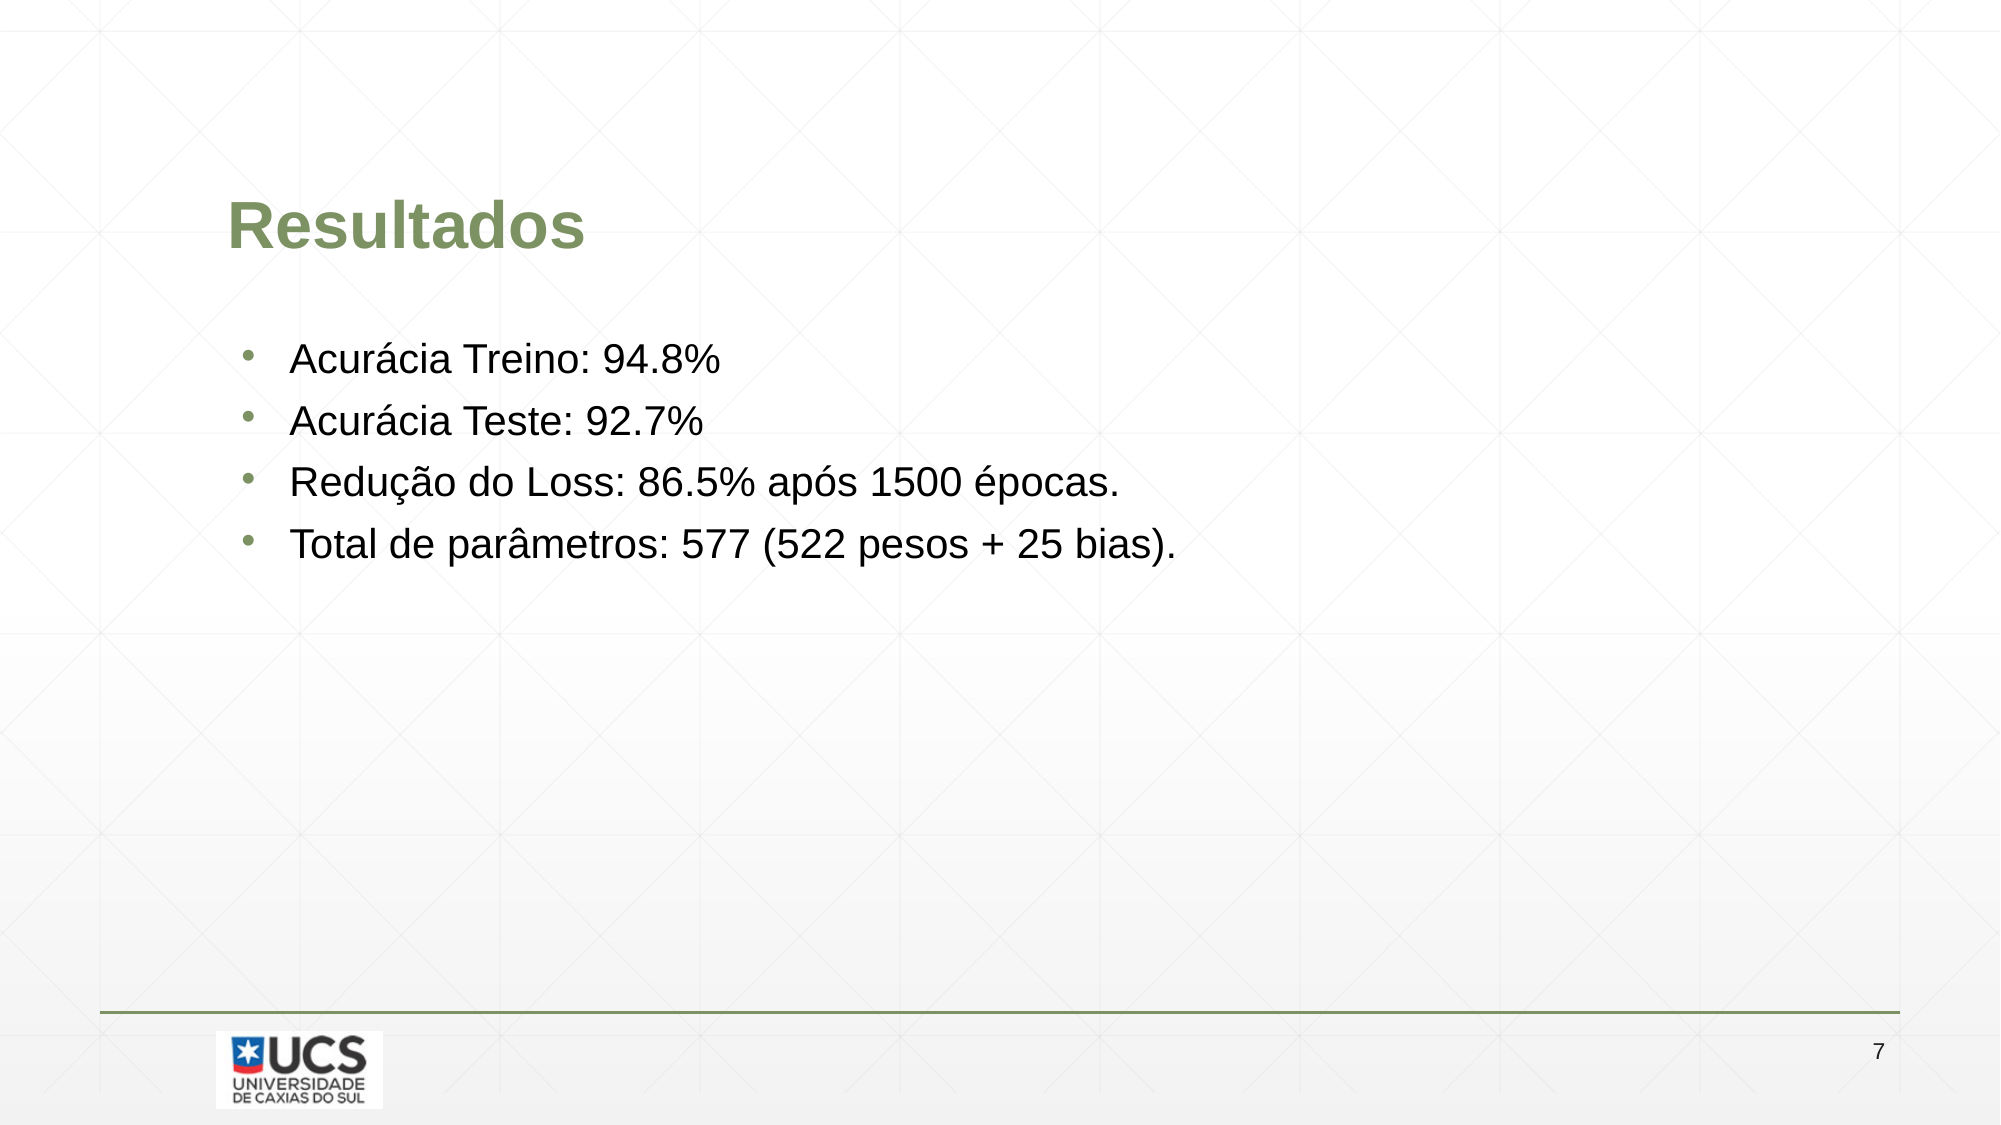

# Resultados
Acurácia Treino: 94.8%
Acurácia Teste: 92.7%
Redução do Loss: 86.5% após 1500 épocas.
Total de parâmetros: 577 (522 pesos + 25 bias).
7